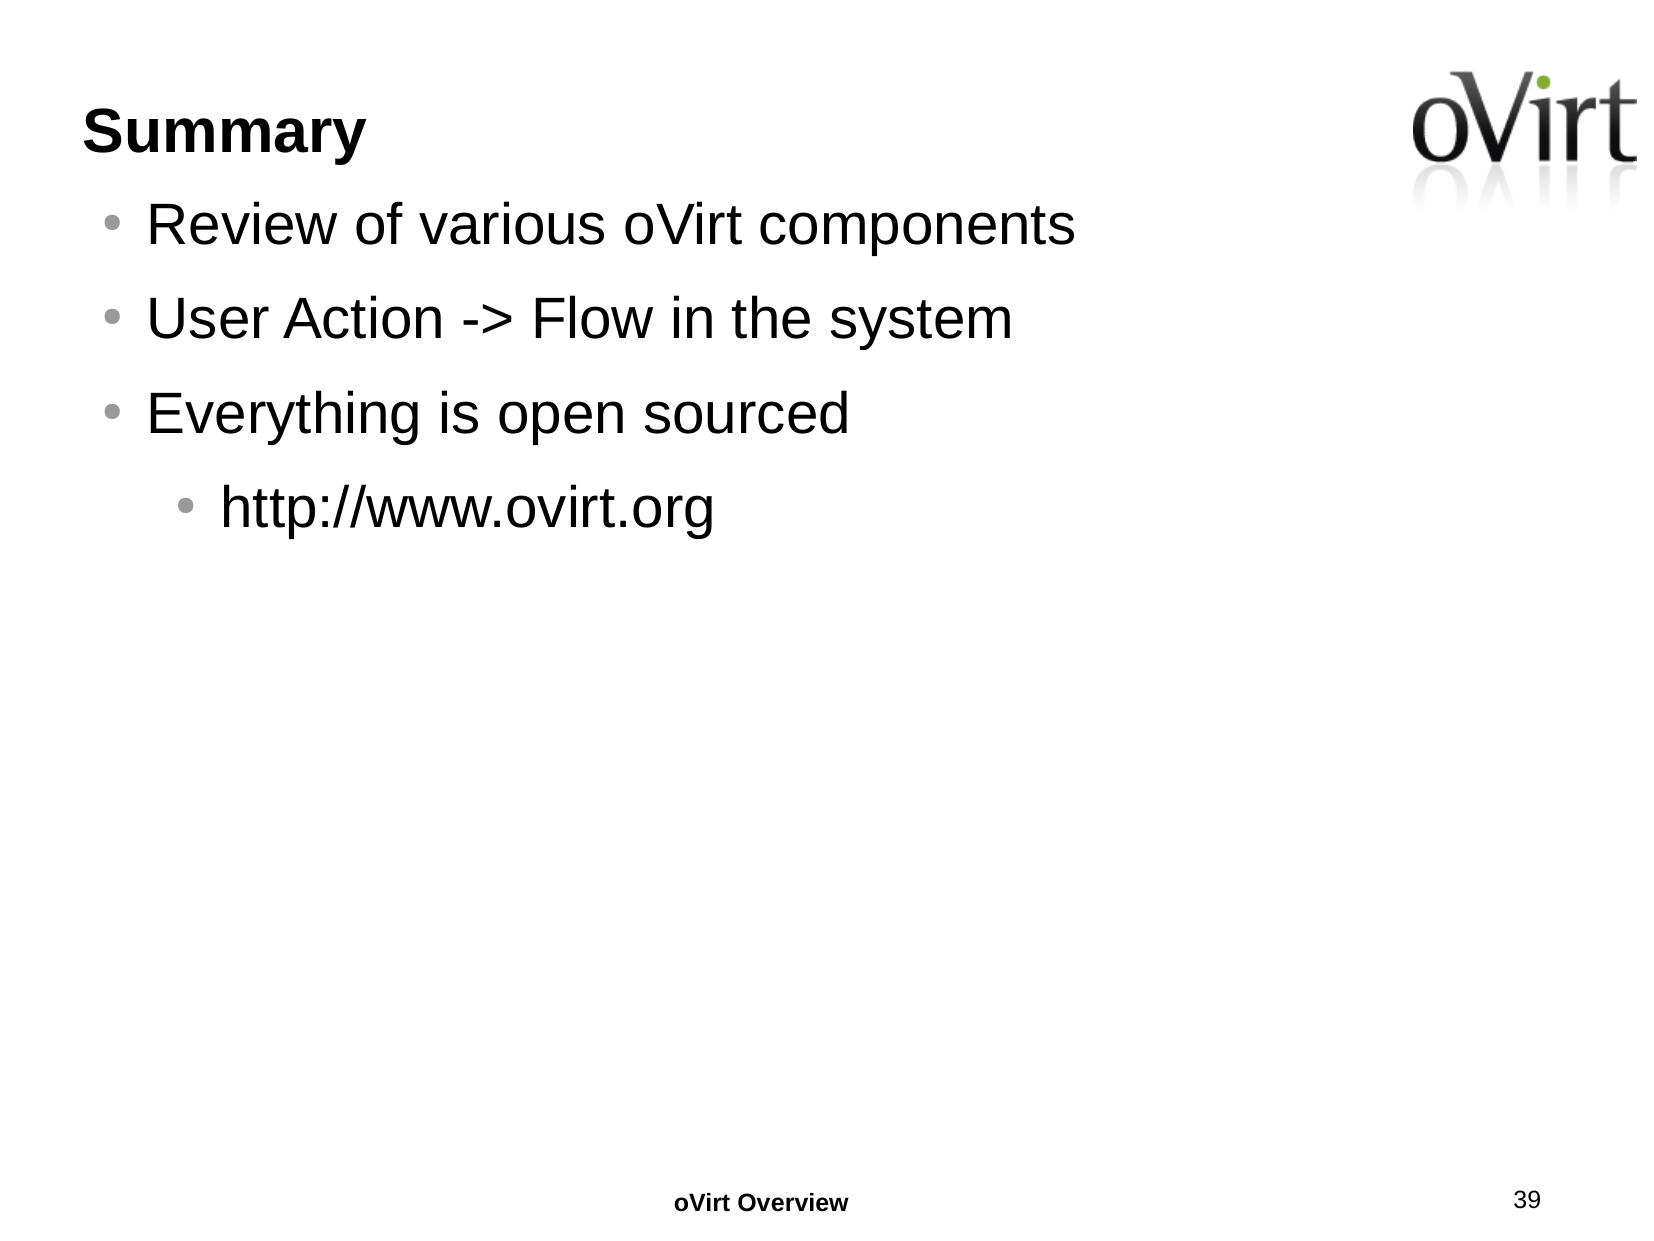

# Summary
Review of various oVirt components
User Action -> Flow in the system
Everything is open sourced
http://www.ovirt.org